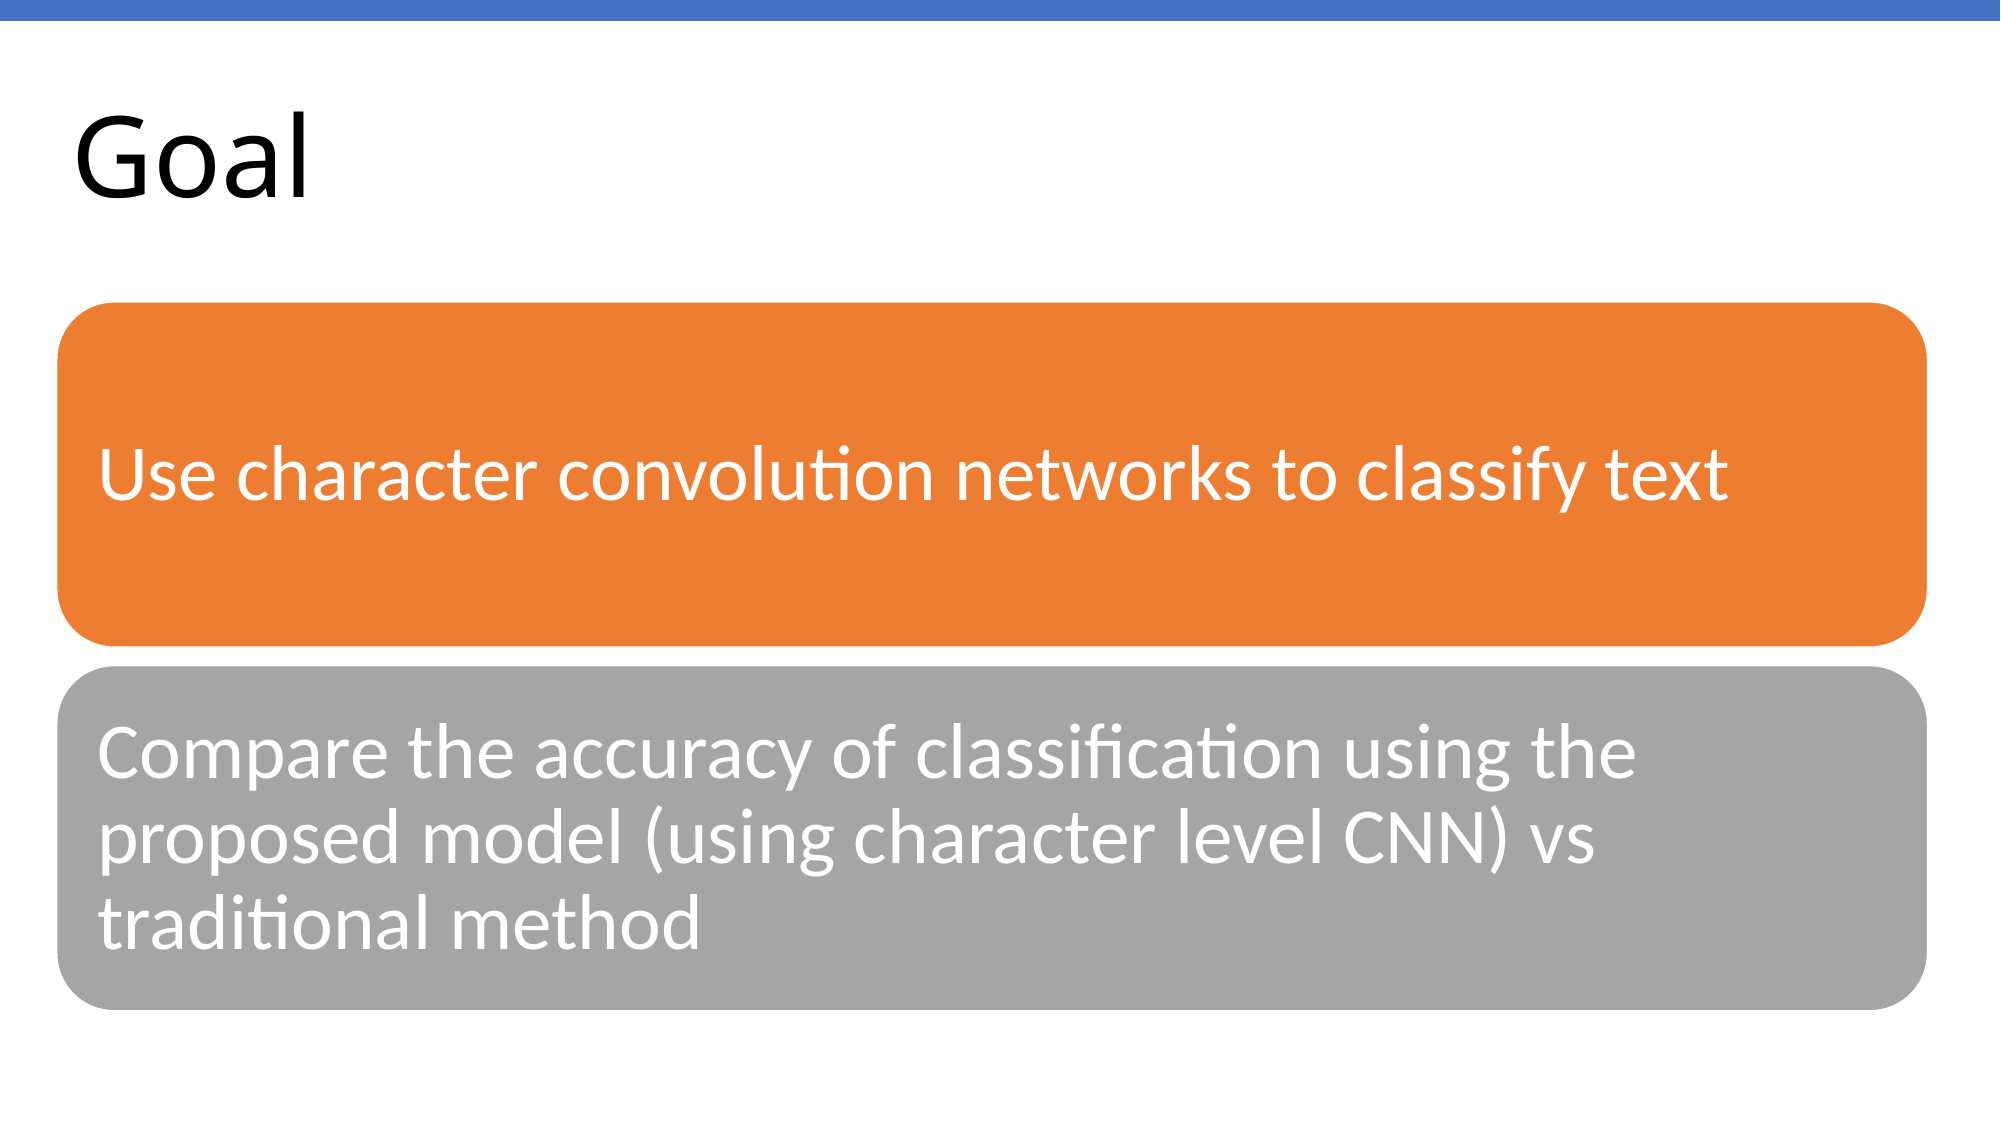

# Goal
Use character convolution networks to classify text
Compare the accuracy of classification using the proposed model (using character level CNN) vs traditional method